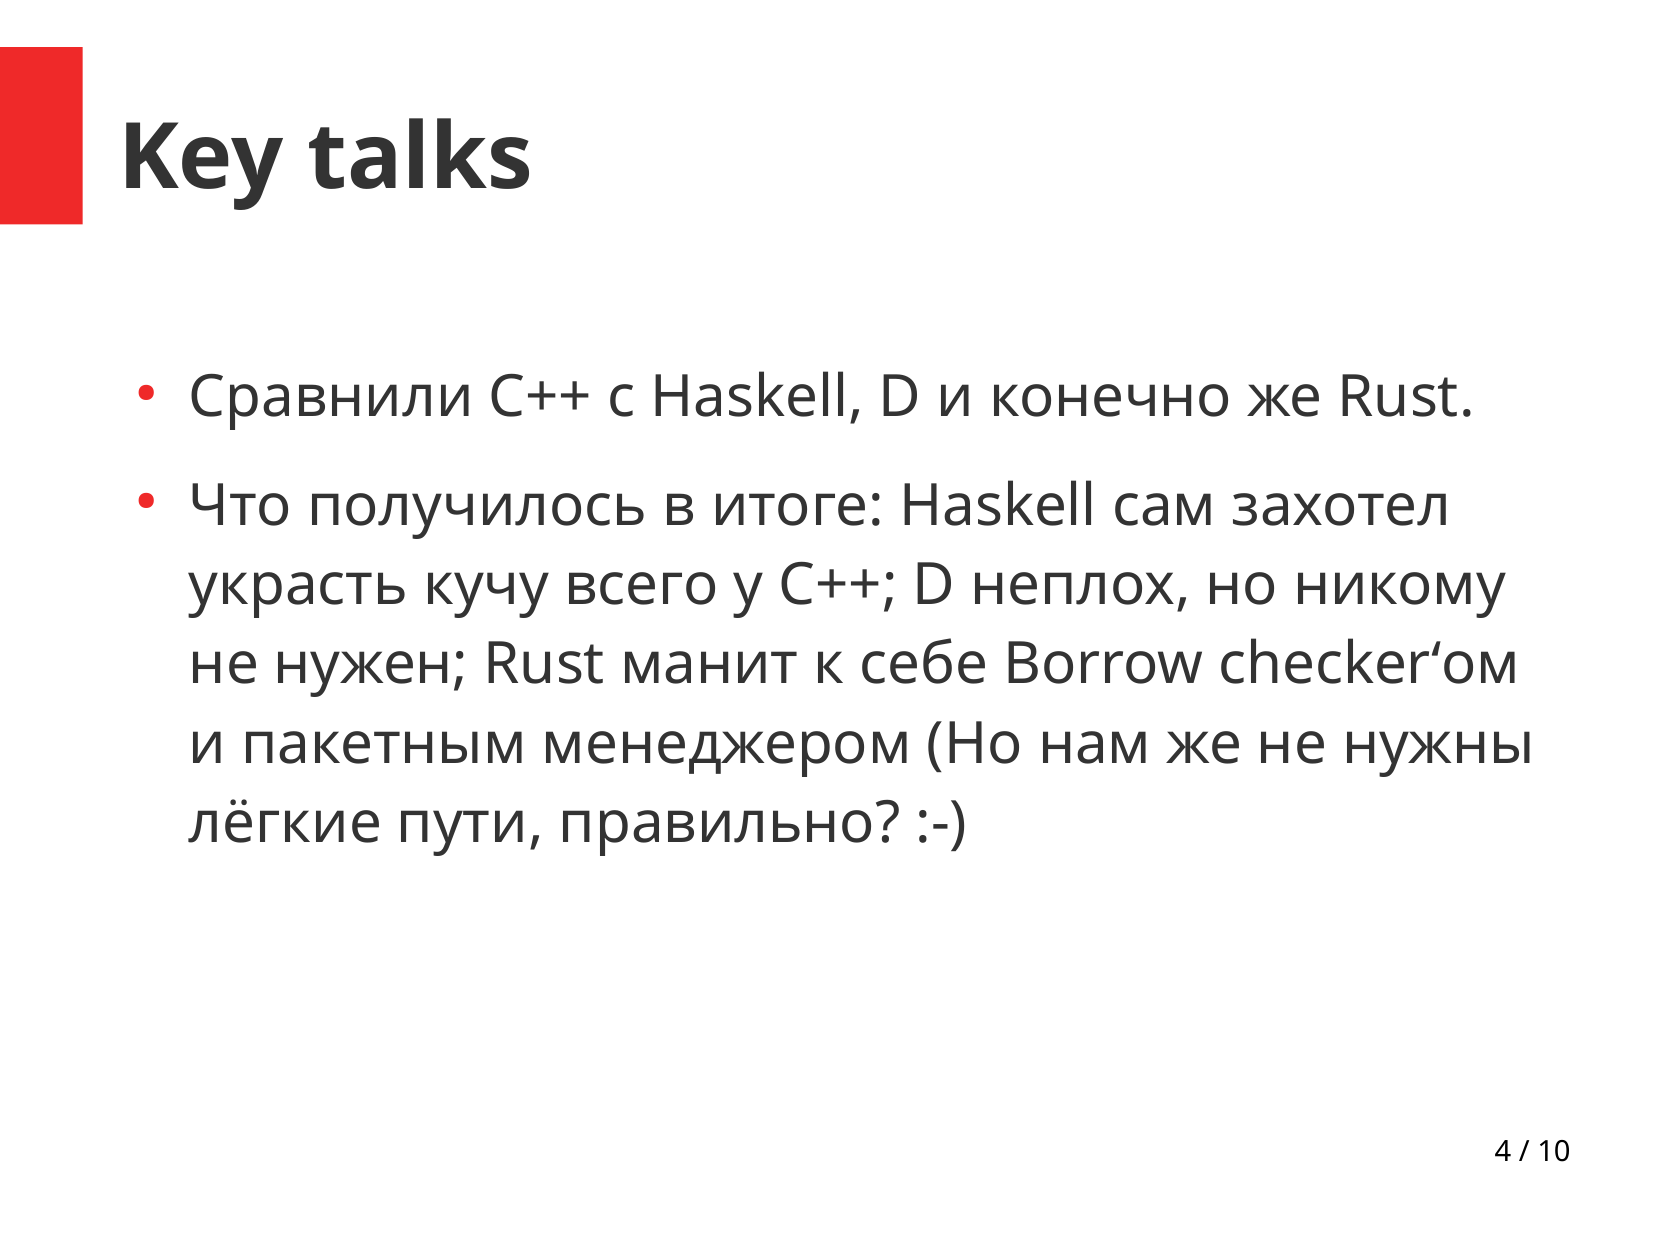

# Key talks
Сравнили C++ с Haskell, D и конечно же Rust.
Что получилось в итоге: Haskell сам захотел украсть кучу всего у C++; D неплох, но никому не нужен; Rust манит к себе Borrow checker‘ом и пакетным менеджером (Но нам же не нужны лёгкие пути, правильно? :-)
4